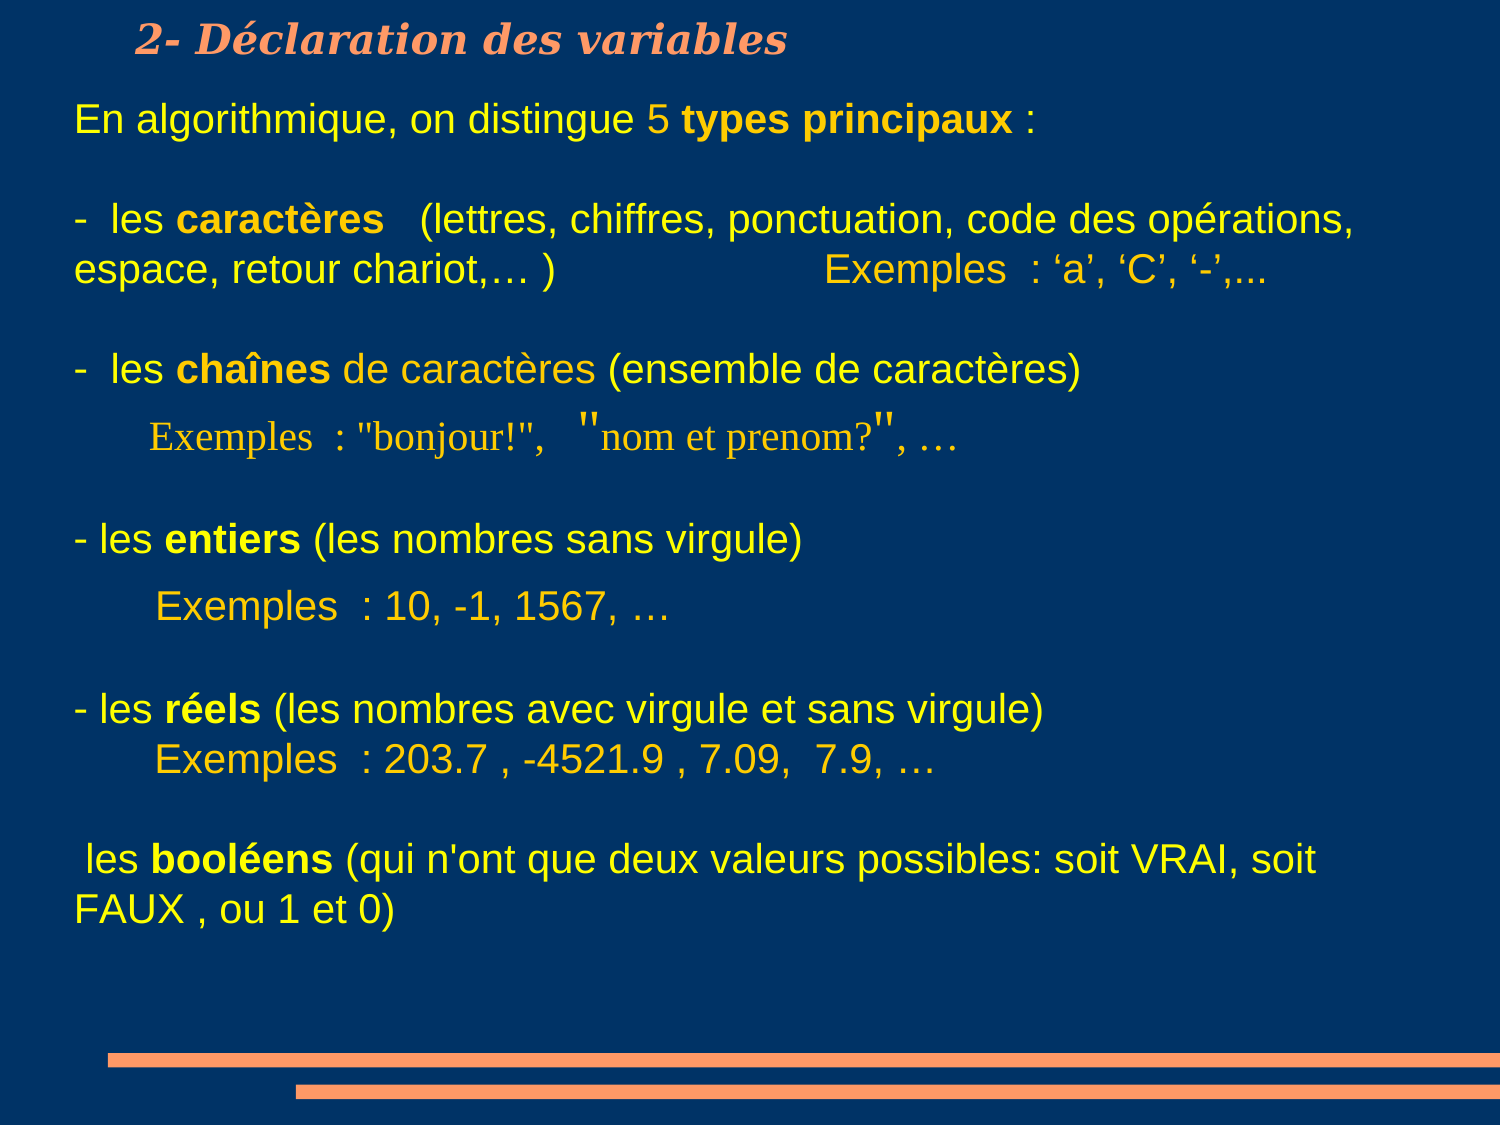

# 2- Déclaration des variables
En algorithmique, on distingue 5 types principaux :
 les caractères (lettres, chiffres, ponctuation, code des opérations, espace, retour chariot,… )		Exemples : ‘a’, ‘C’, ‘-’,...
 les chaînes de caractères (ensemble de caractères)
Exemples : "bonjour!", "nom et prenom?", …
 les entiers (les nombres sans virgule)
 Exemples : 10, -1, 1567, …
 les réels (les nombres avec virgule et sans virgule)
 Exemples : 203.7 , -4521.9 , 7.09, 7.9, …
 les booléens (qui n'ont que deux valeurs possibles: soit VRAI, soit FAUX , ou 1 et 0)